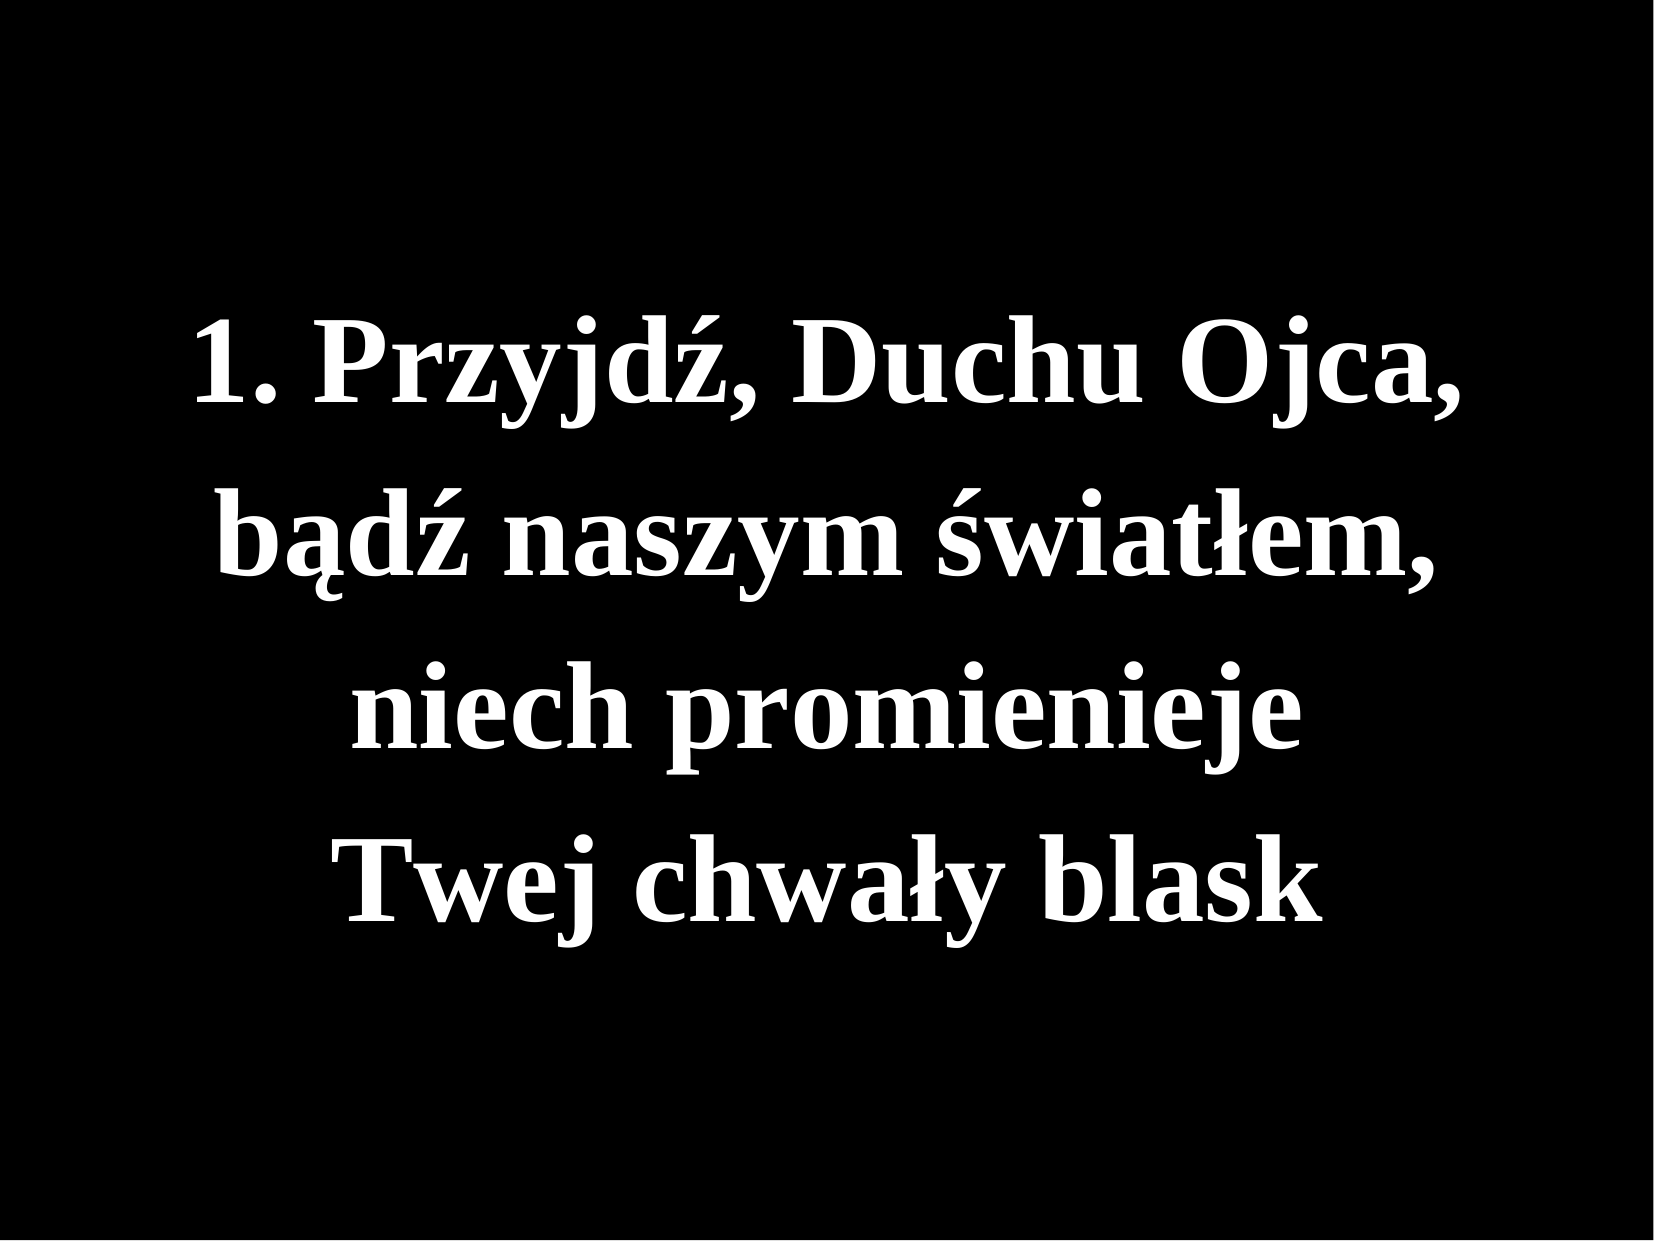

# 1. Przyjdź, Duchu Ojca, ppp bądź naszym światłem, ppp niech promienieje ppp Twej chwały blask